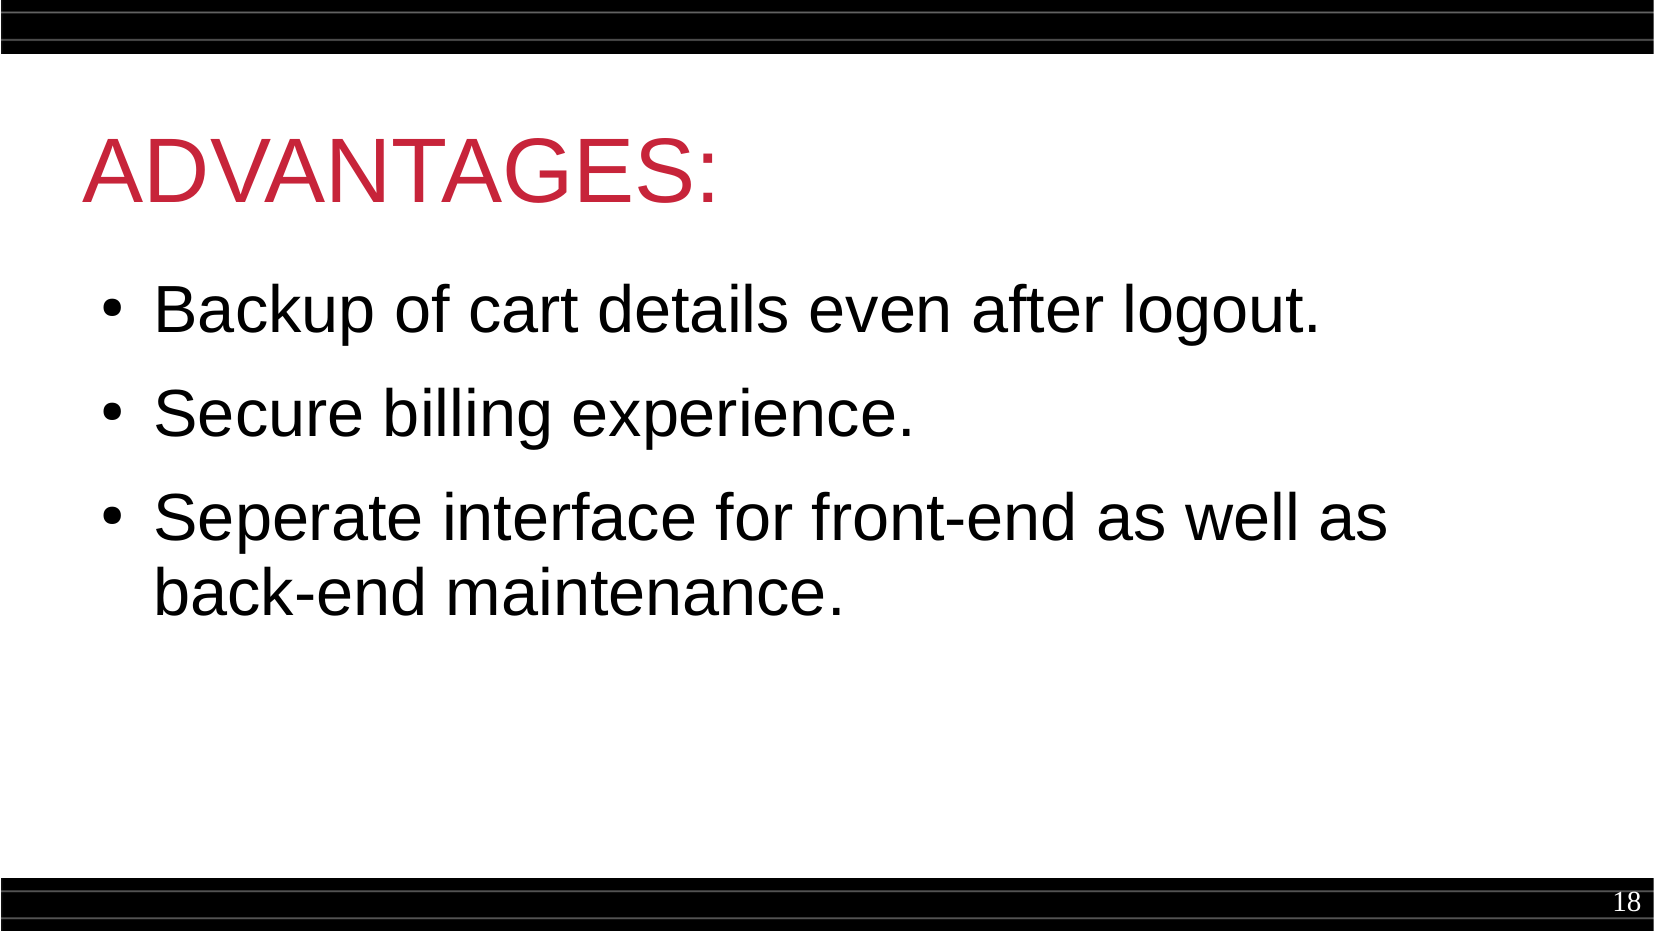

# ADVANTAGES:
Backup of cart details even after logout.
Secure billing experience.
Seperate interface for front-end as well as back-end maintenance.